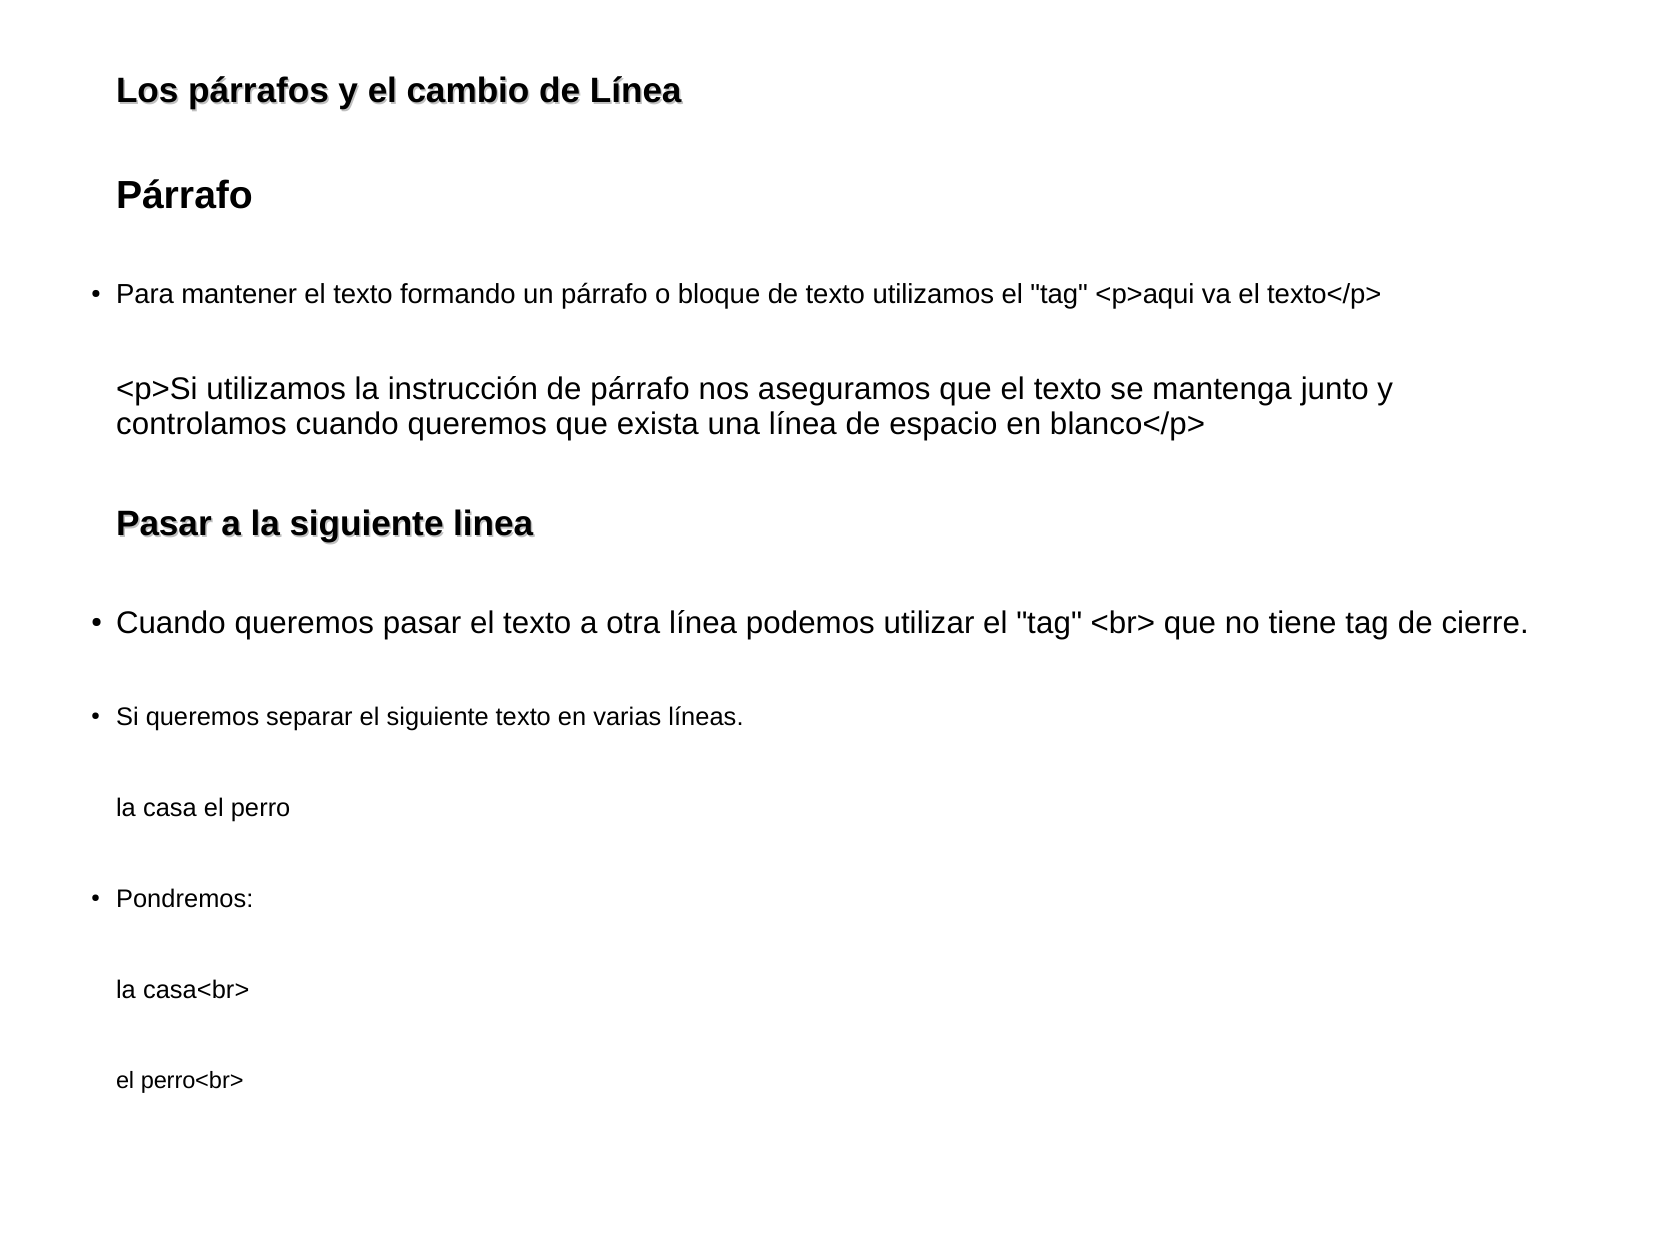

# Los párrafos y el cambio de Línea
Párrafo
Para mantener el texto formando un párrafo o bloque de texto utilizamos el "tag" <p>aqui va el texto</p>
<p>Si utilizamos la instrucción de párrafo nos aseguramos que el texto se mantenga junto y controlamos cuando queremos que exista una línea de espacio en blanco</p>
Pasar a la siguiente linea
Cuando queremos pasar el texto a otra línea podemos utilizar el "tag" <br> que no tiene tag de cierre.
Si queremos separar el siguiente texto en varias líneas.
la casa el perro
Pondremos:
la casa<br>
el perro<br>